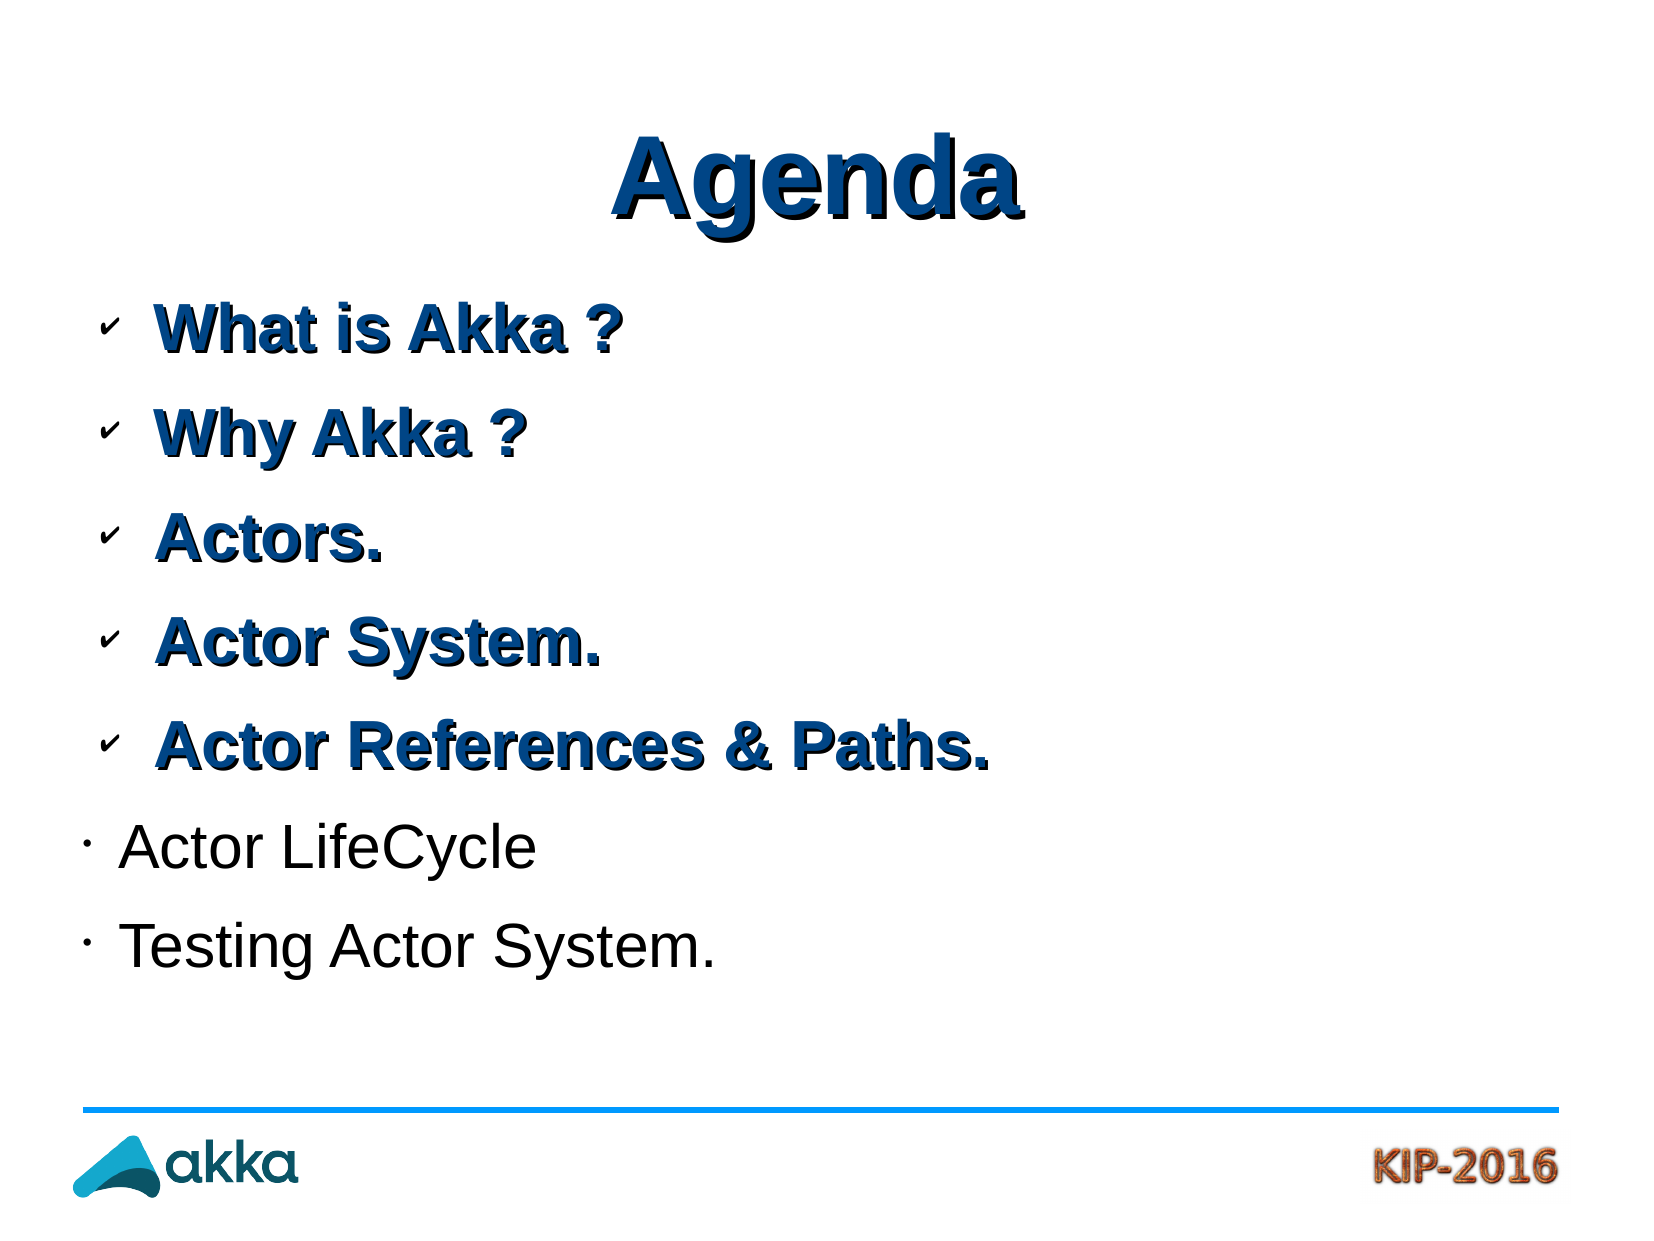

Agenda
# What is Akka ?
Why Akka ?
Actors.
Actor System.
Actor References & Paths.
Actor LifeCycle
Testing Actor System.